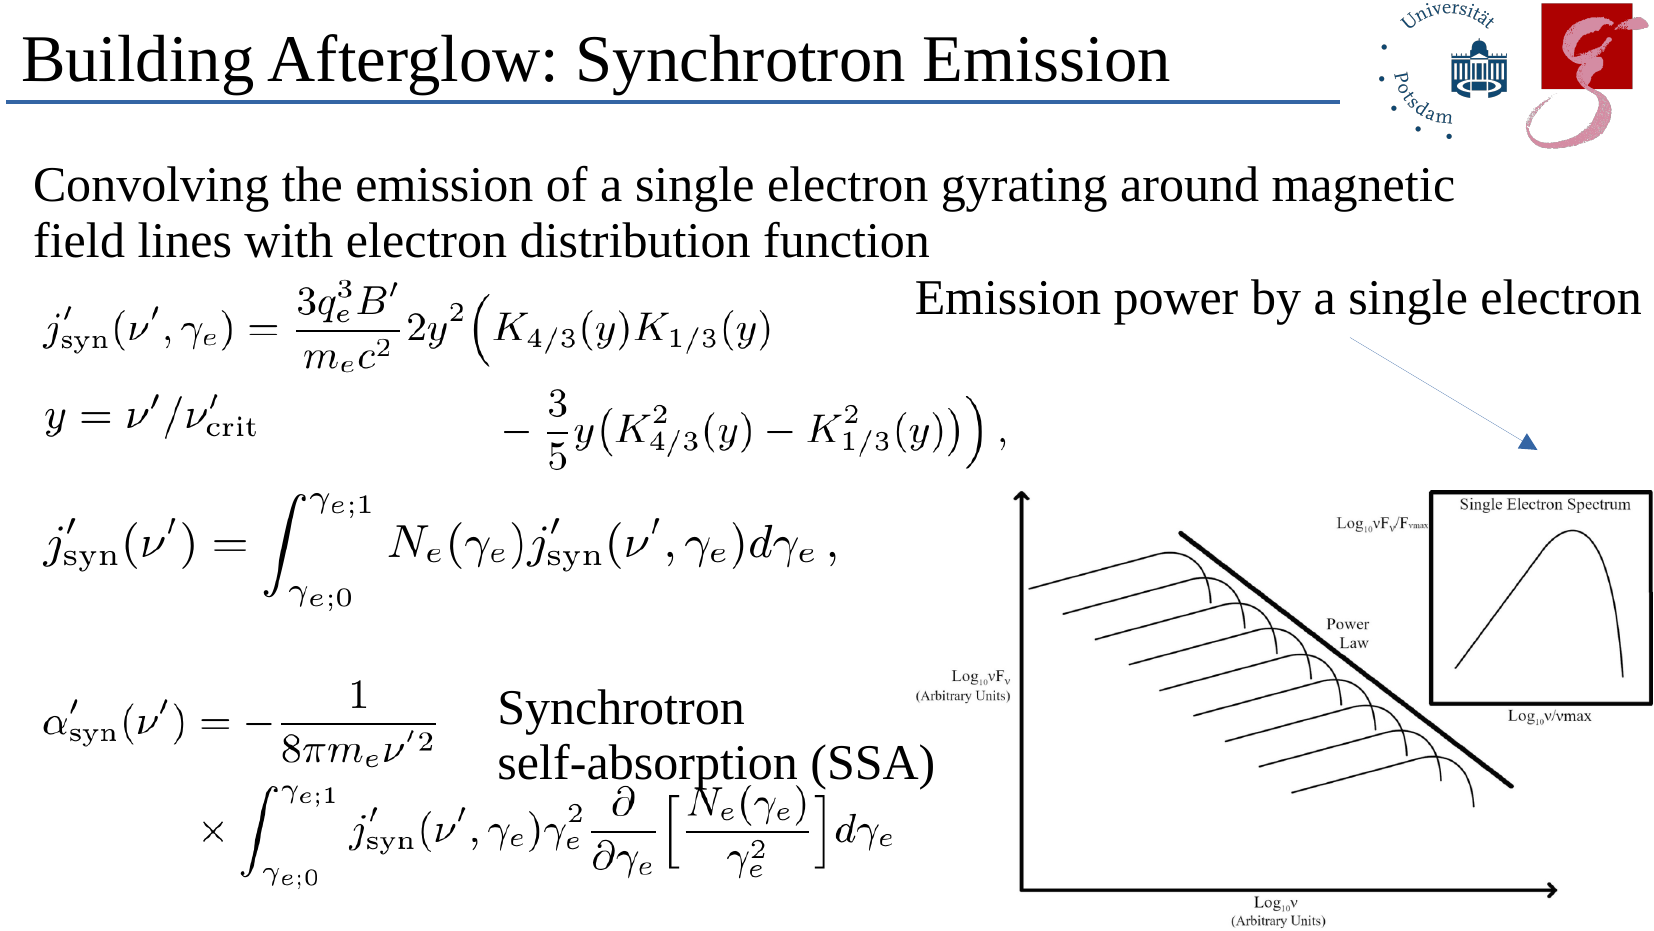

# Building Afterglow: Synchrotron Emission
Convolving the emission of a single electron gyrating around magnetic field lines with electron distribution function
Emission power by a single electron
Synchrotron
self-absorption (SSA)